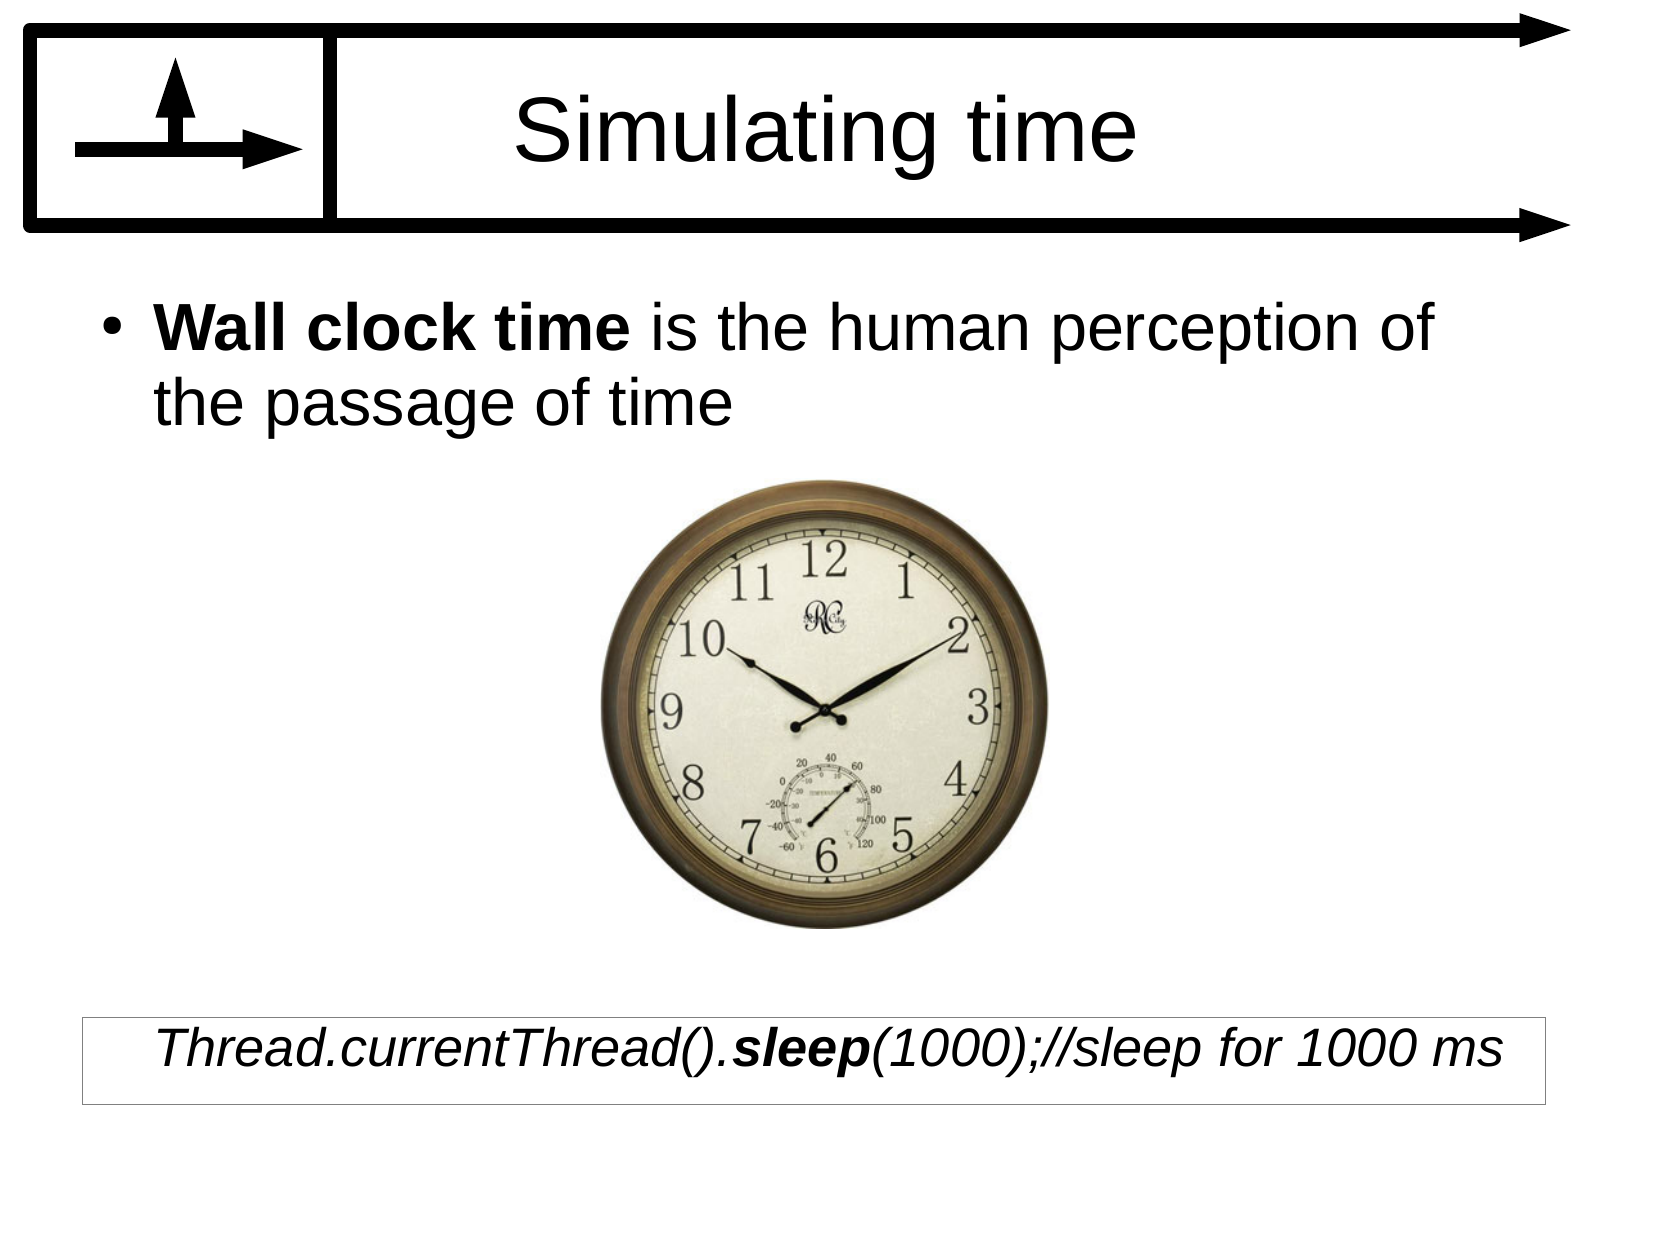

# Simulating time
Wall clock time is the human perception of the passage of time
Thread.currentThread().sleep(1000);//sleep for 1000 ms